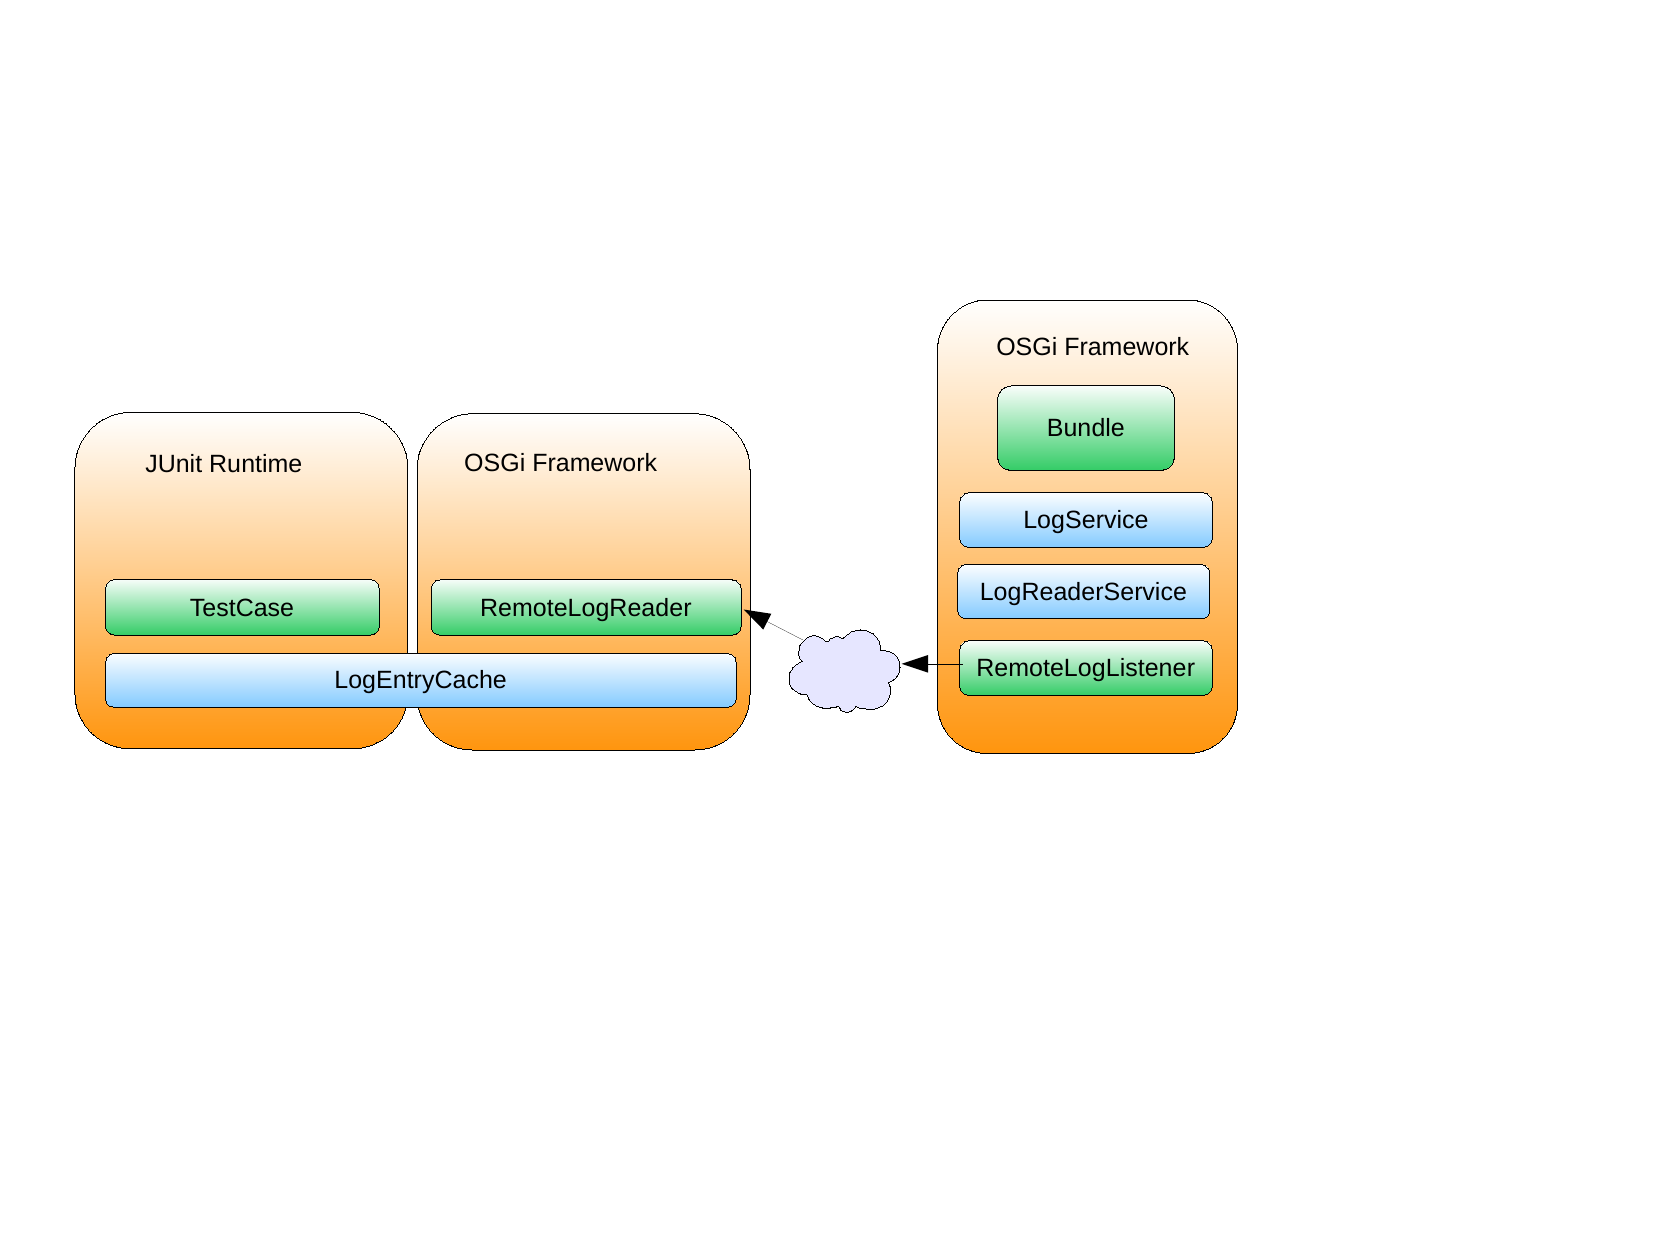

OSGi Framework
Bundle
LogService
LogReaderService
RemoteLogListener
OSGi Framework
JUnit Runtime
TestCase
RemoteLogReader
LogEntryCache